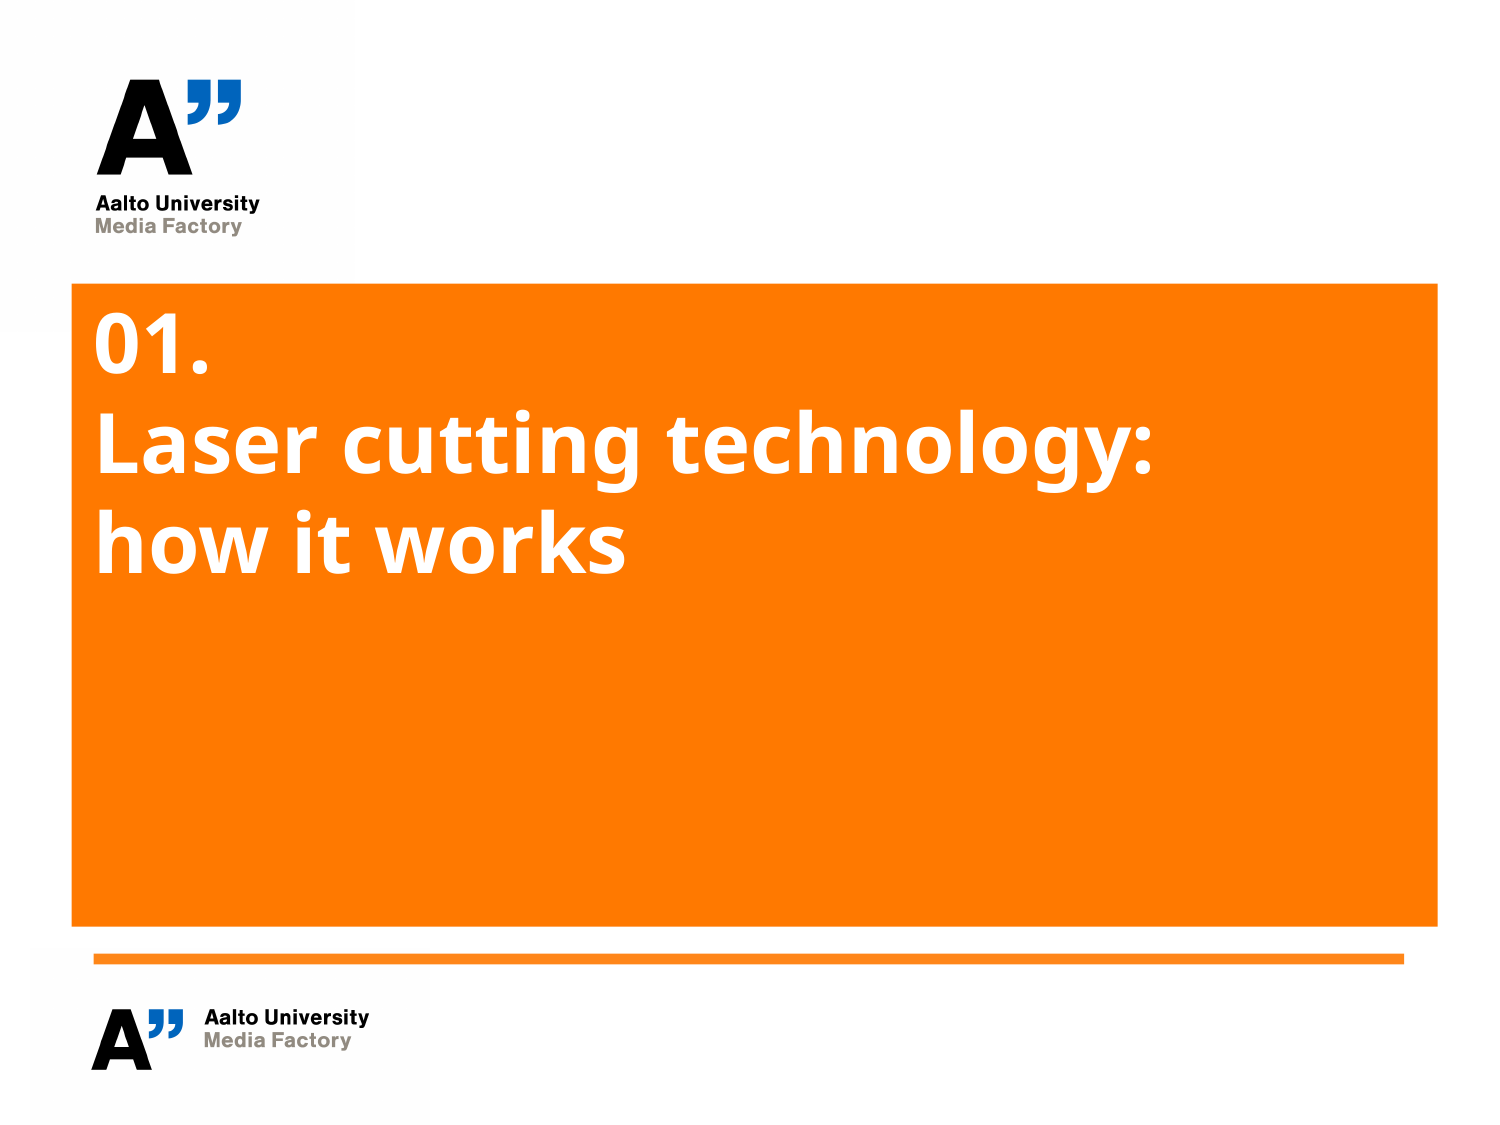

#
01.
Laser cutting technology:
how it works